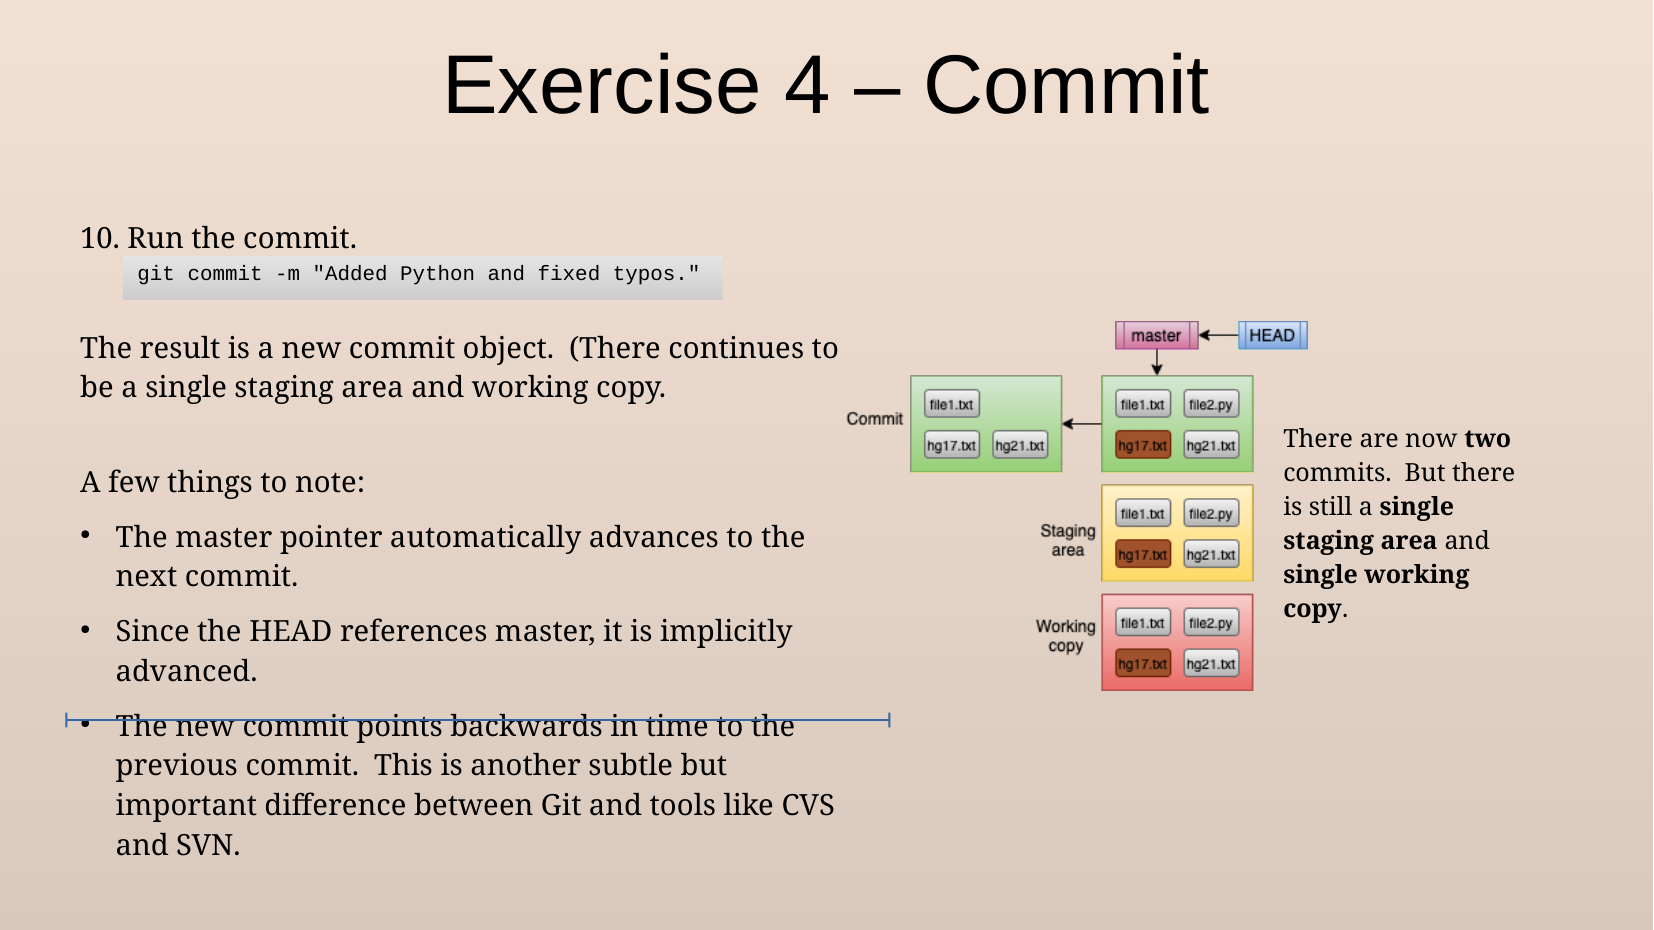

# Exercise 4 – Commit
10. Run the commit.
The result is a new commit object. (There continues to be a single staging area and working copy.
A few things to note:
The master pointer automatically advances to the next commit.
Since the HEAD references master, it is implicitly advanced.
The new commit points backwards in time to the previous commit. This is another subtle but important difference between Git and tools like CVS and SVN.
git commit -m "Added Python and fixed typos."
There are now two commits. But there is still a single staging area and single working copy.